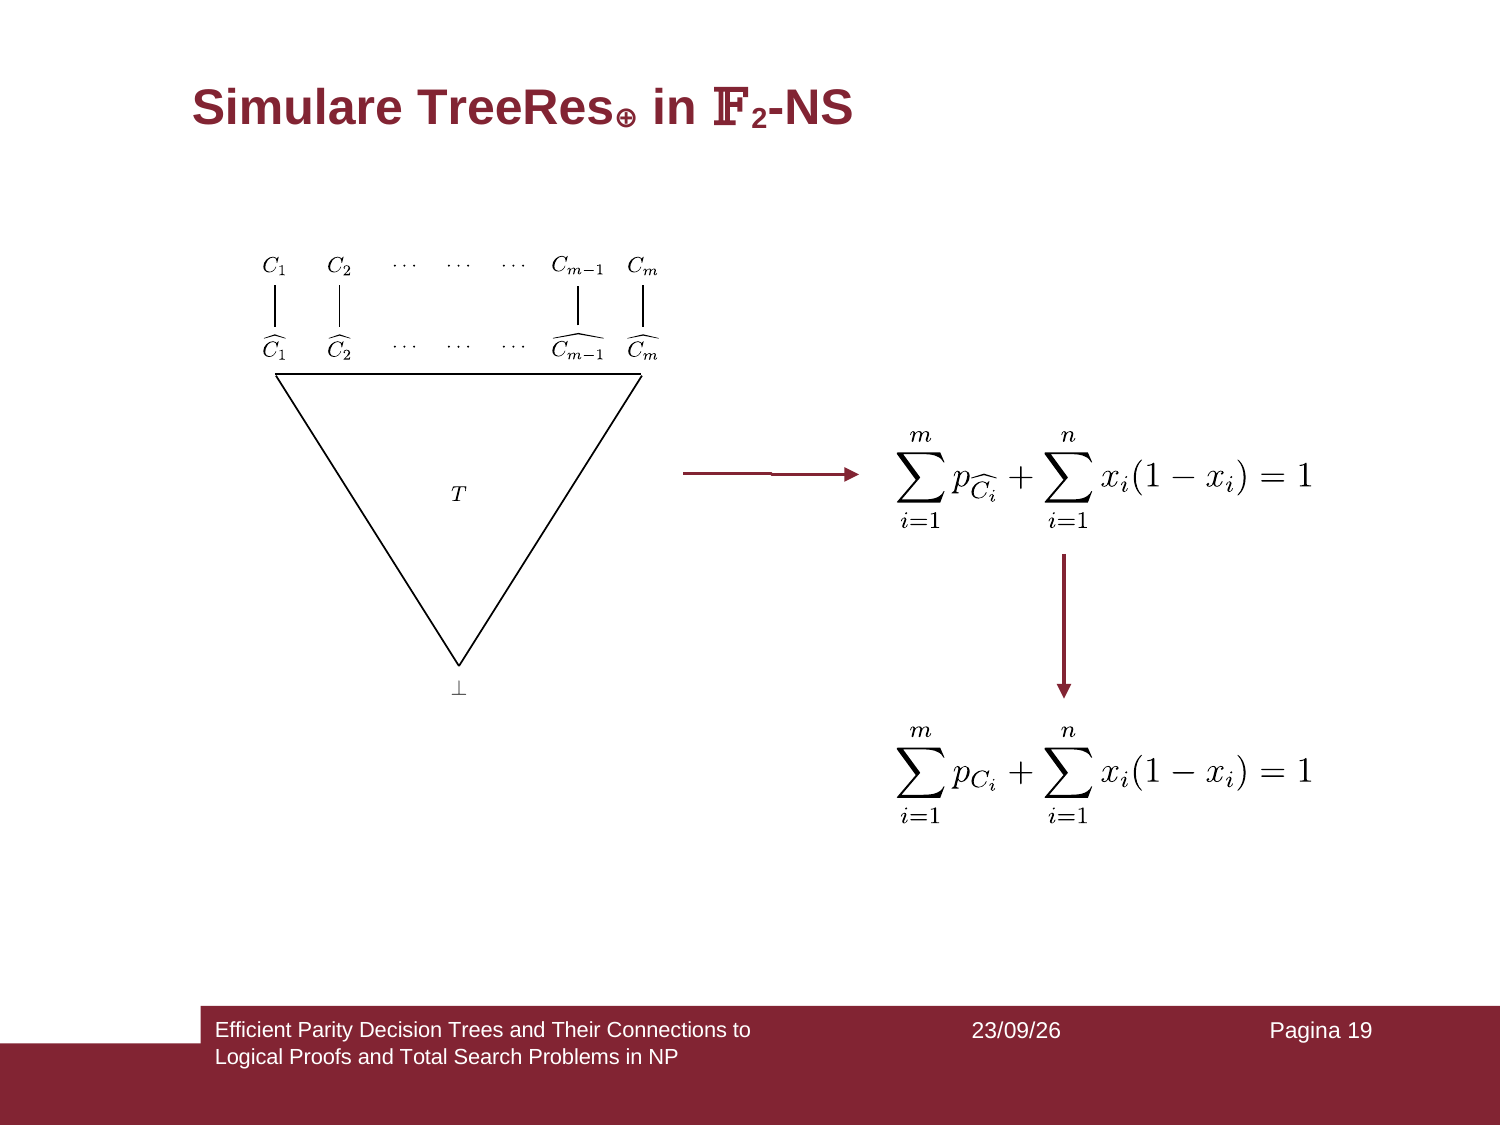

Simulare TreeRes⊕ in 𝔽2-NS
Efficient Parity Decision Trees and Their Connections to Logical Proofs and Total Search Problems in NP
Pagina